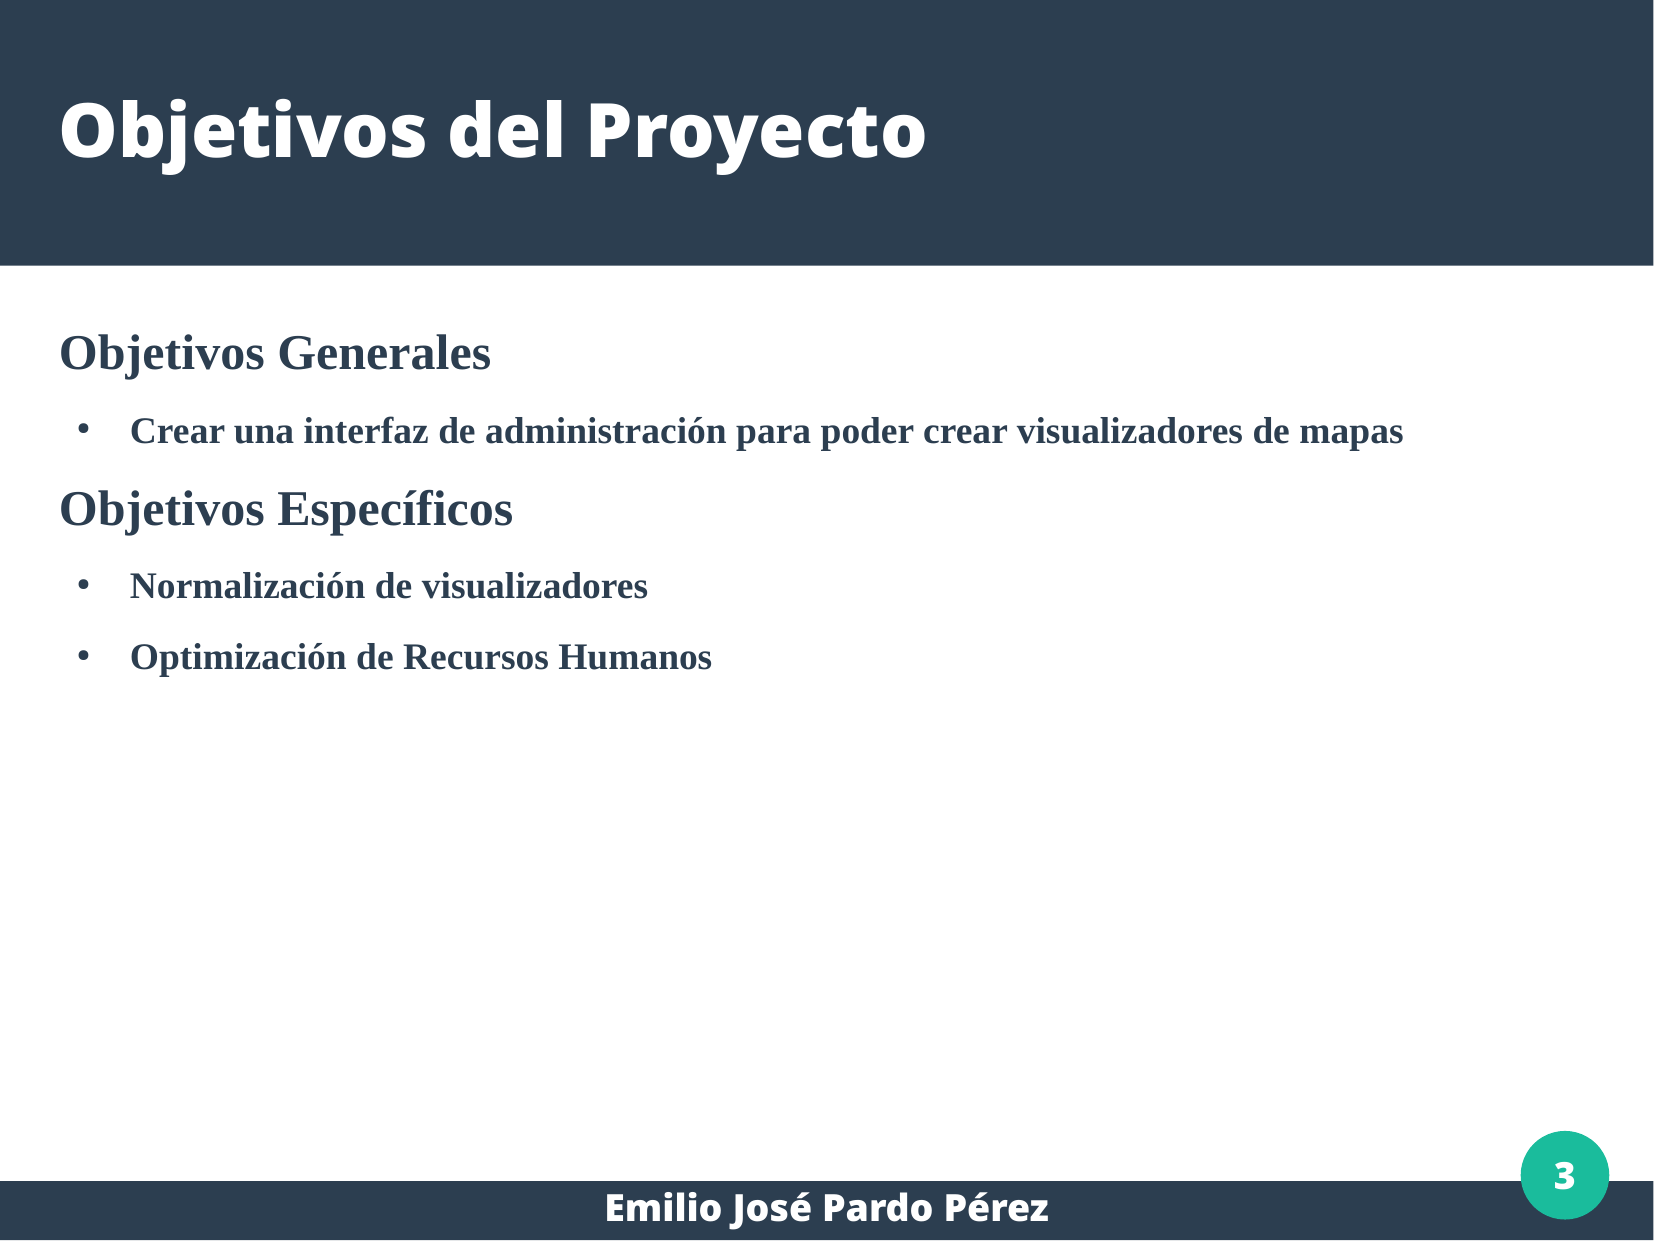

# Objetivos del Proyecto
Objetivos Generales
Crear una interfaz de administración para poder crear visualizadores de mapas
Objetivos Específicos
Normalización de visualizadores
Optimización de Recursos Humanos
3
Emilio José Pardo Pérez